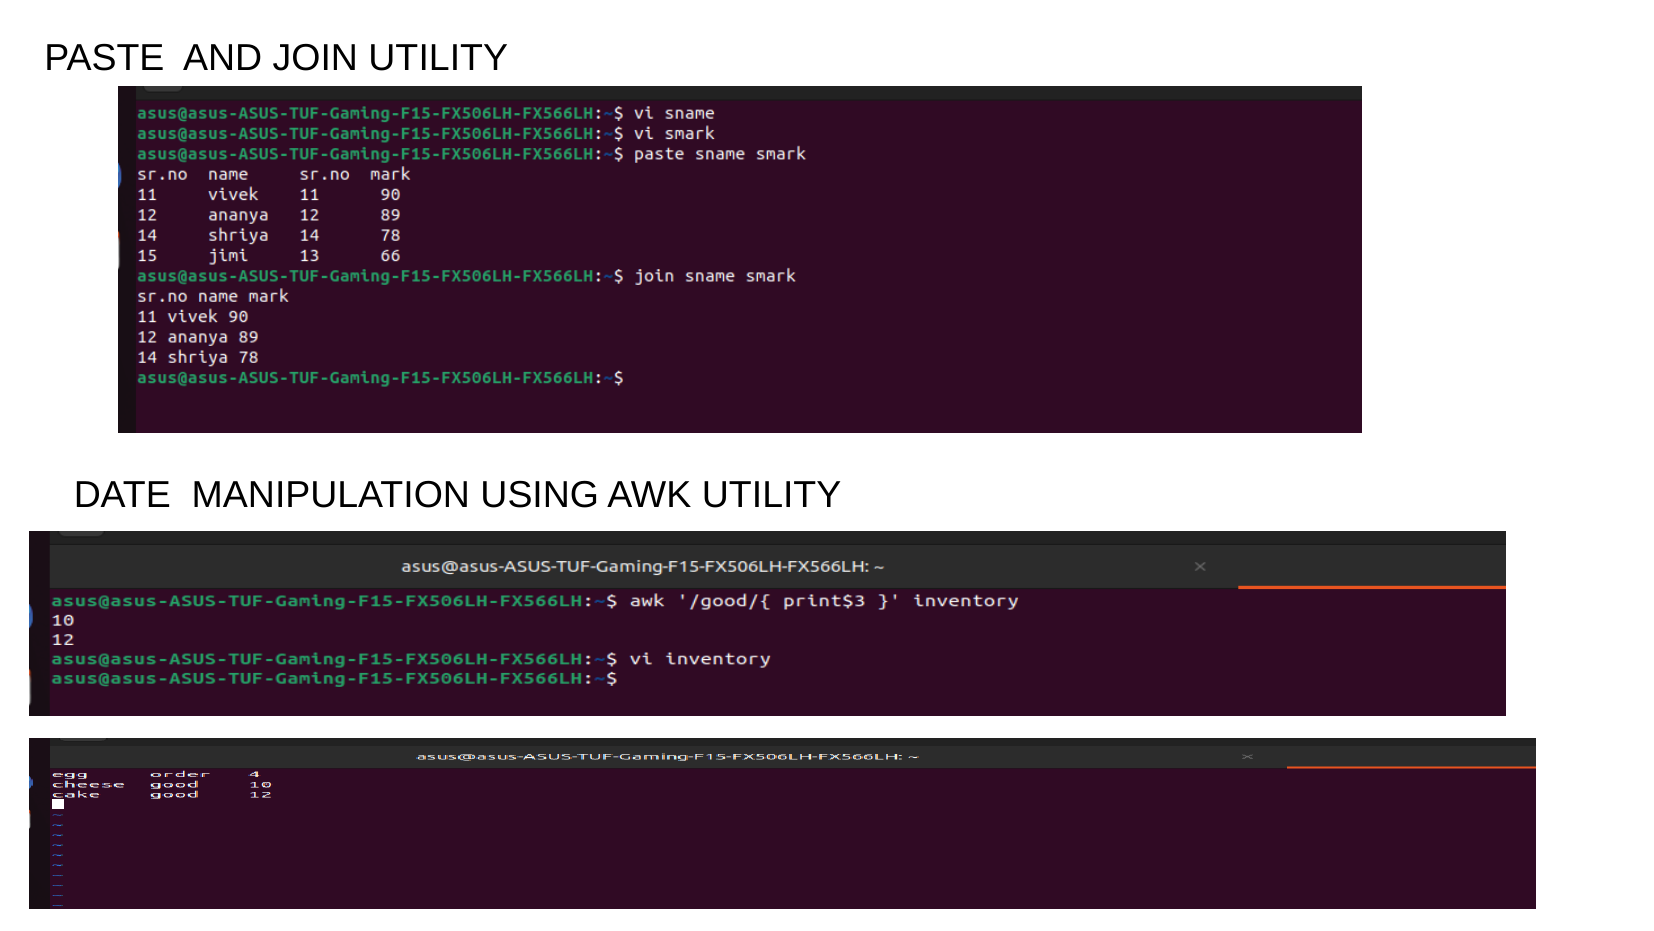

PASTE AND JOIN UTILITY
DATE MANIPULATION USING AWK UTILITY